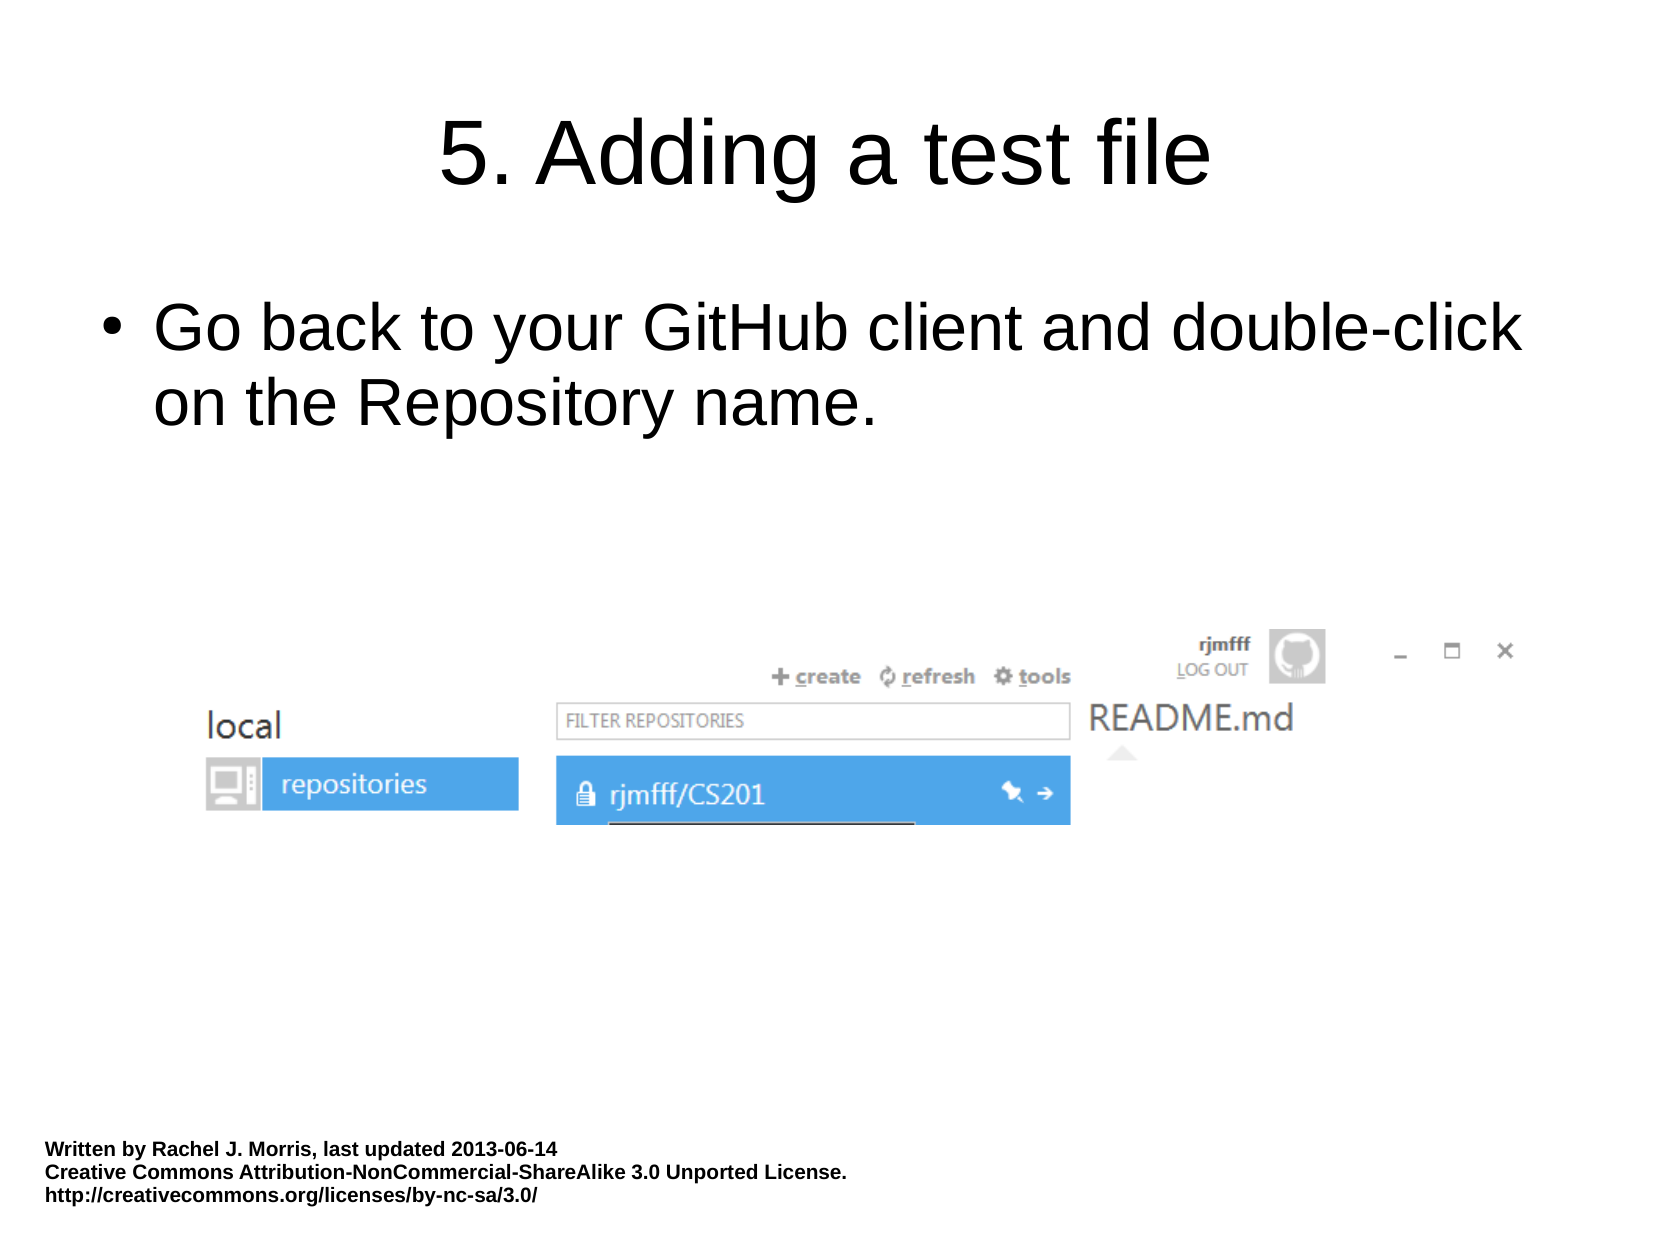

# 5. Adding a test file
Go back to your GitHub client and double-click on the Repository name.